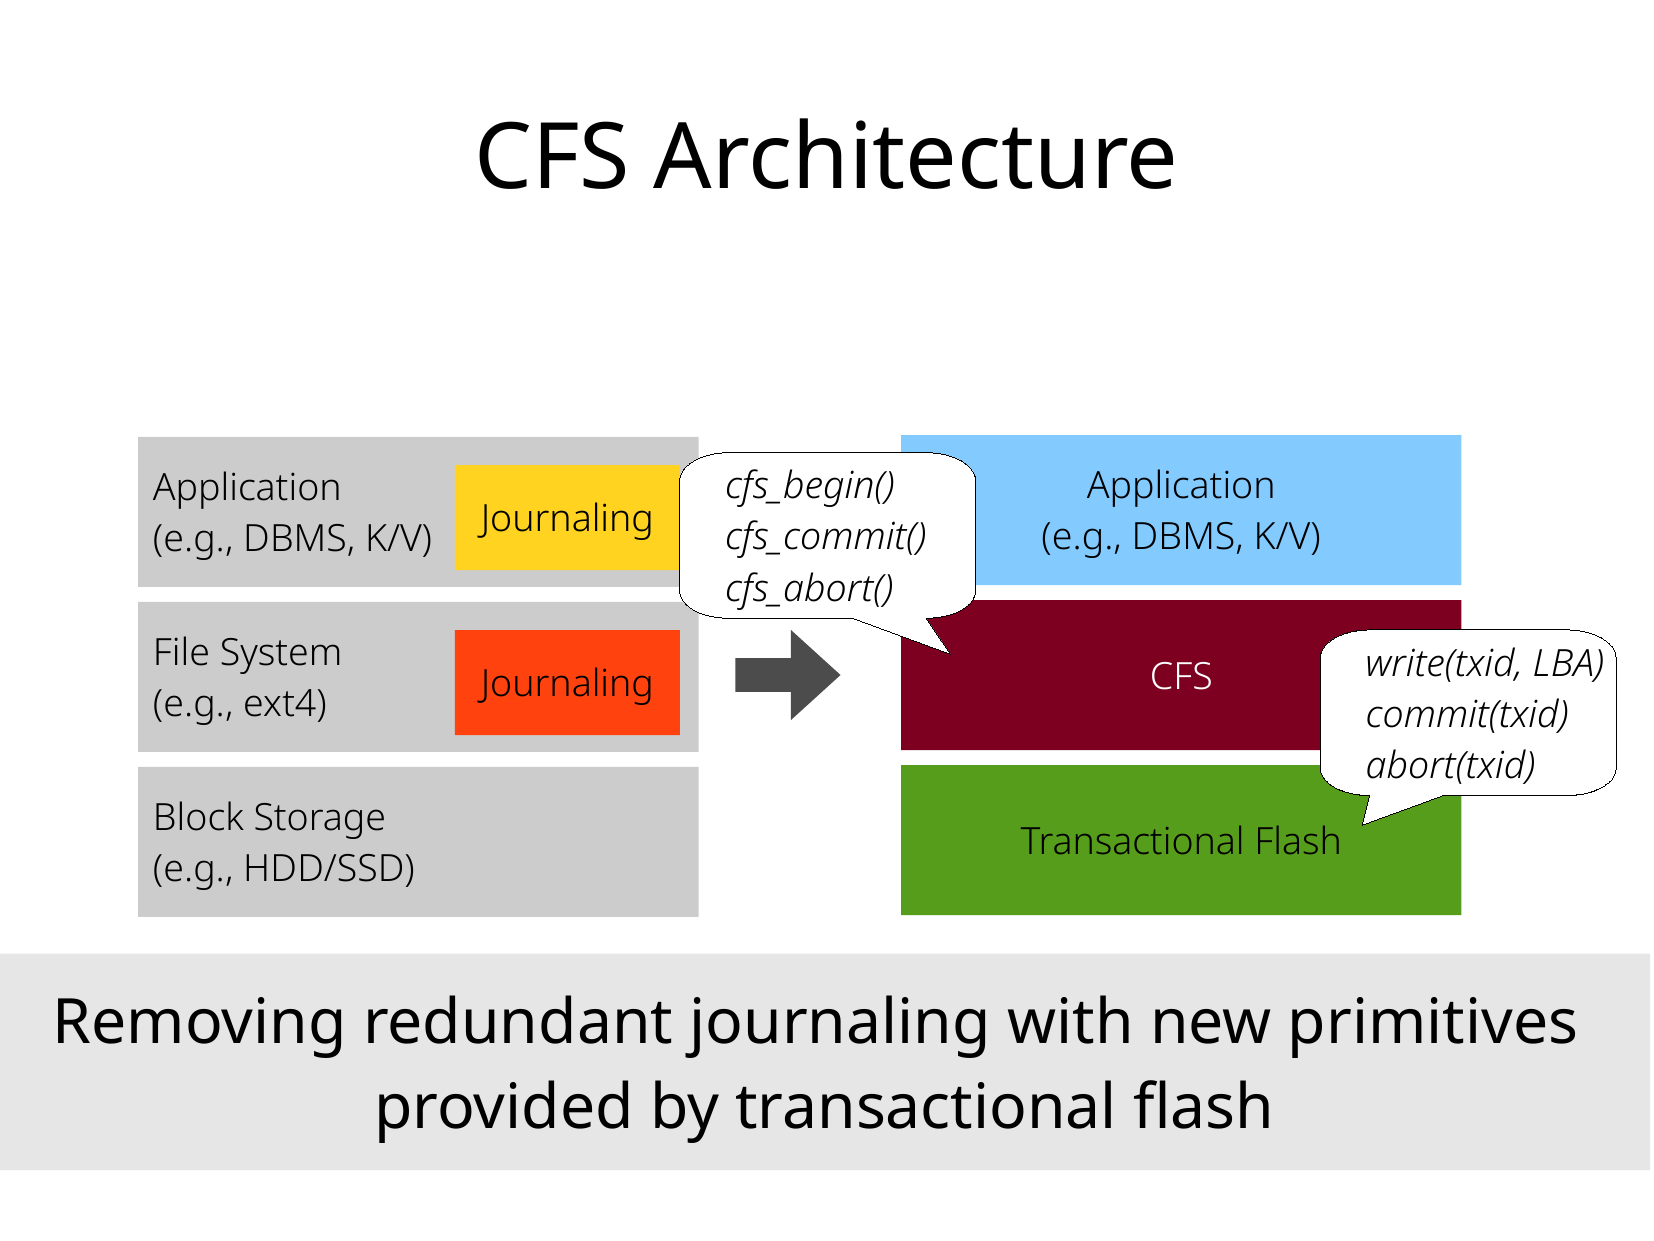

# CFS Architecture
Application
(e.g., DBMS, K/V)
CFS
Transactional Flash
Application
(e.g., DBMS, K/V)
Journaling
File System
(e.g., ext4)
Journaling
Block Storage
(e.g., HDD/SSD)
 cfs_begin()
 cfs_commit()
 cfs_abort()
 write(txid, LBA)
 commit(txid)
 abort(txid)
Removing redundant journaling with new primitives
provided by transactional flash